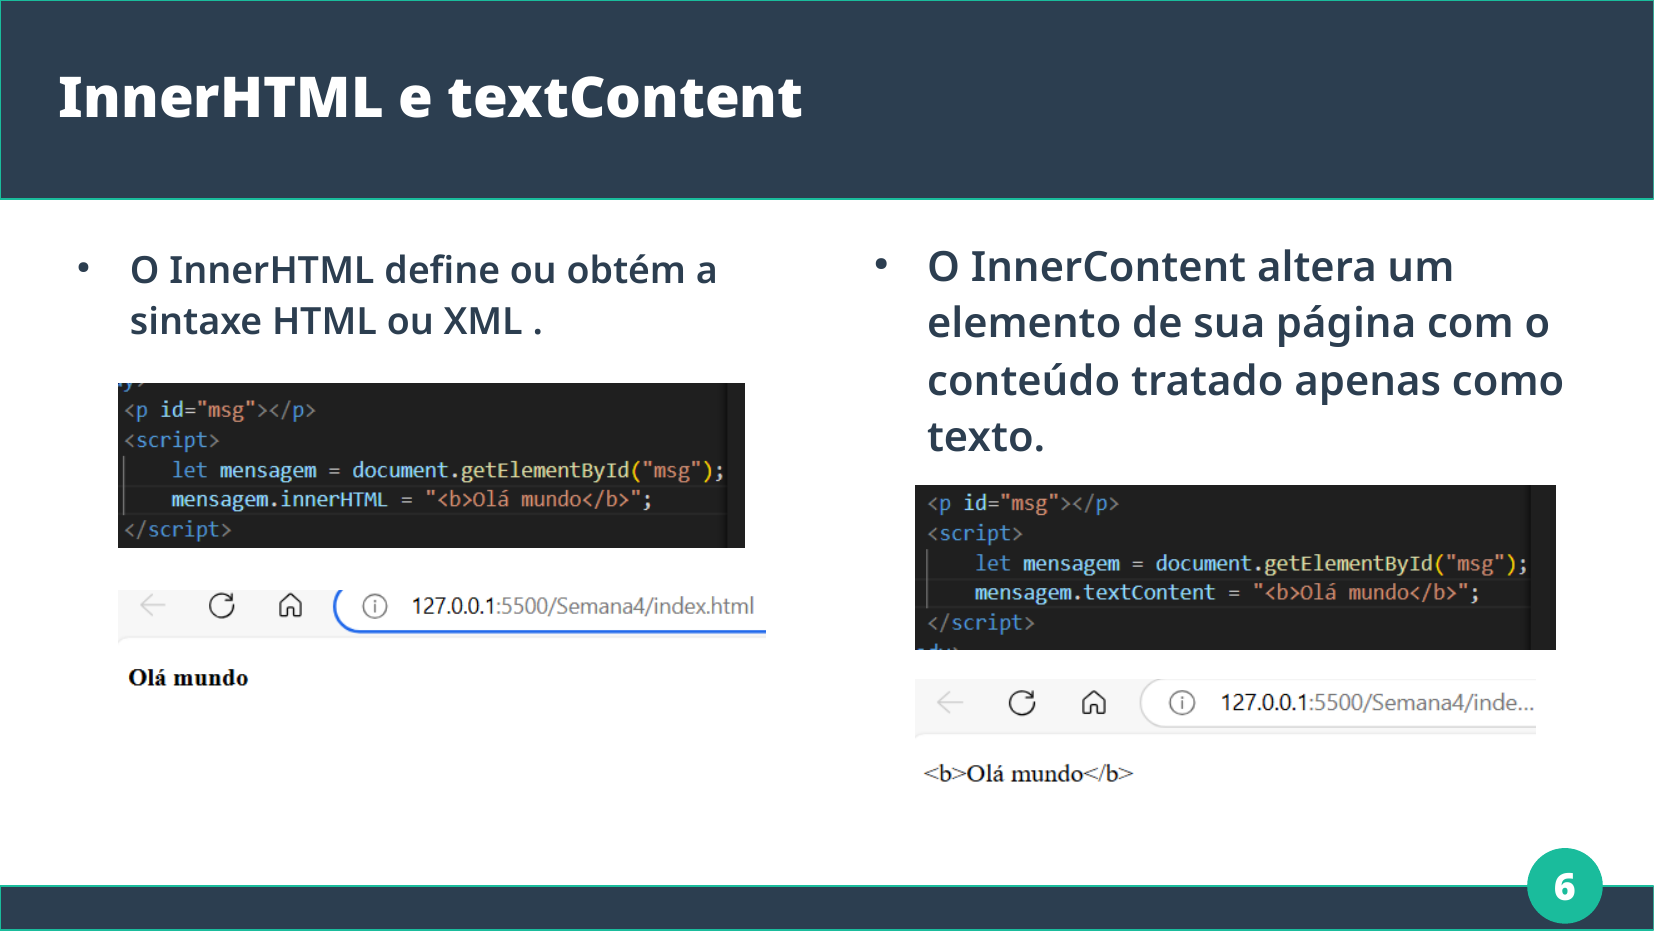

# InnerHTML e textContent
O InnerContent altera um elemento de sua página com o conteúdo tratado apenas como texto.
O InnerHTML define ou obtém a sintaxe HTML ou XML .
6